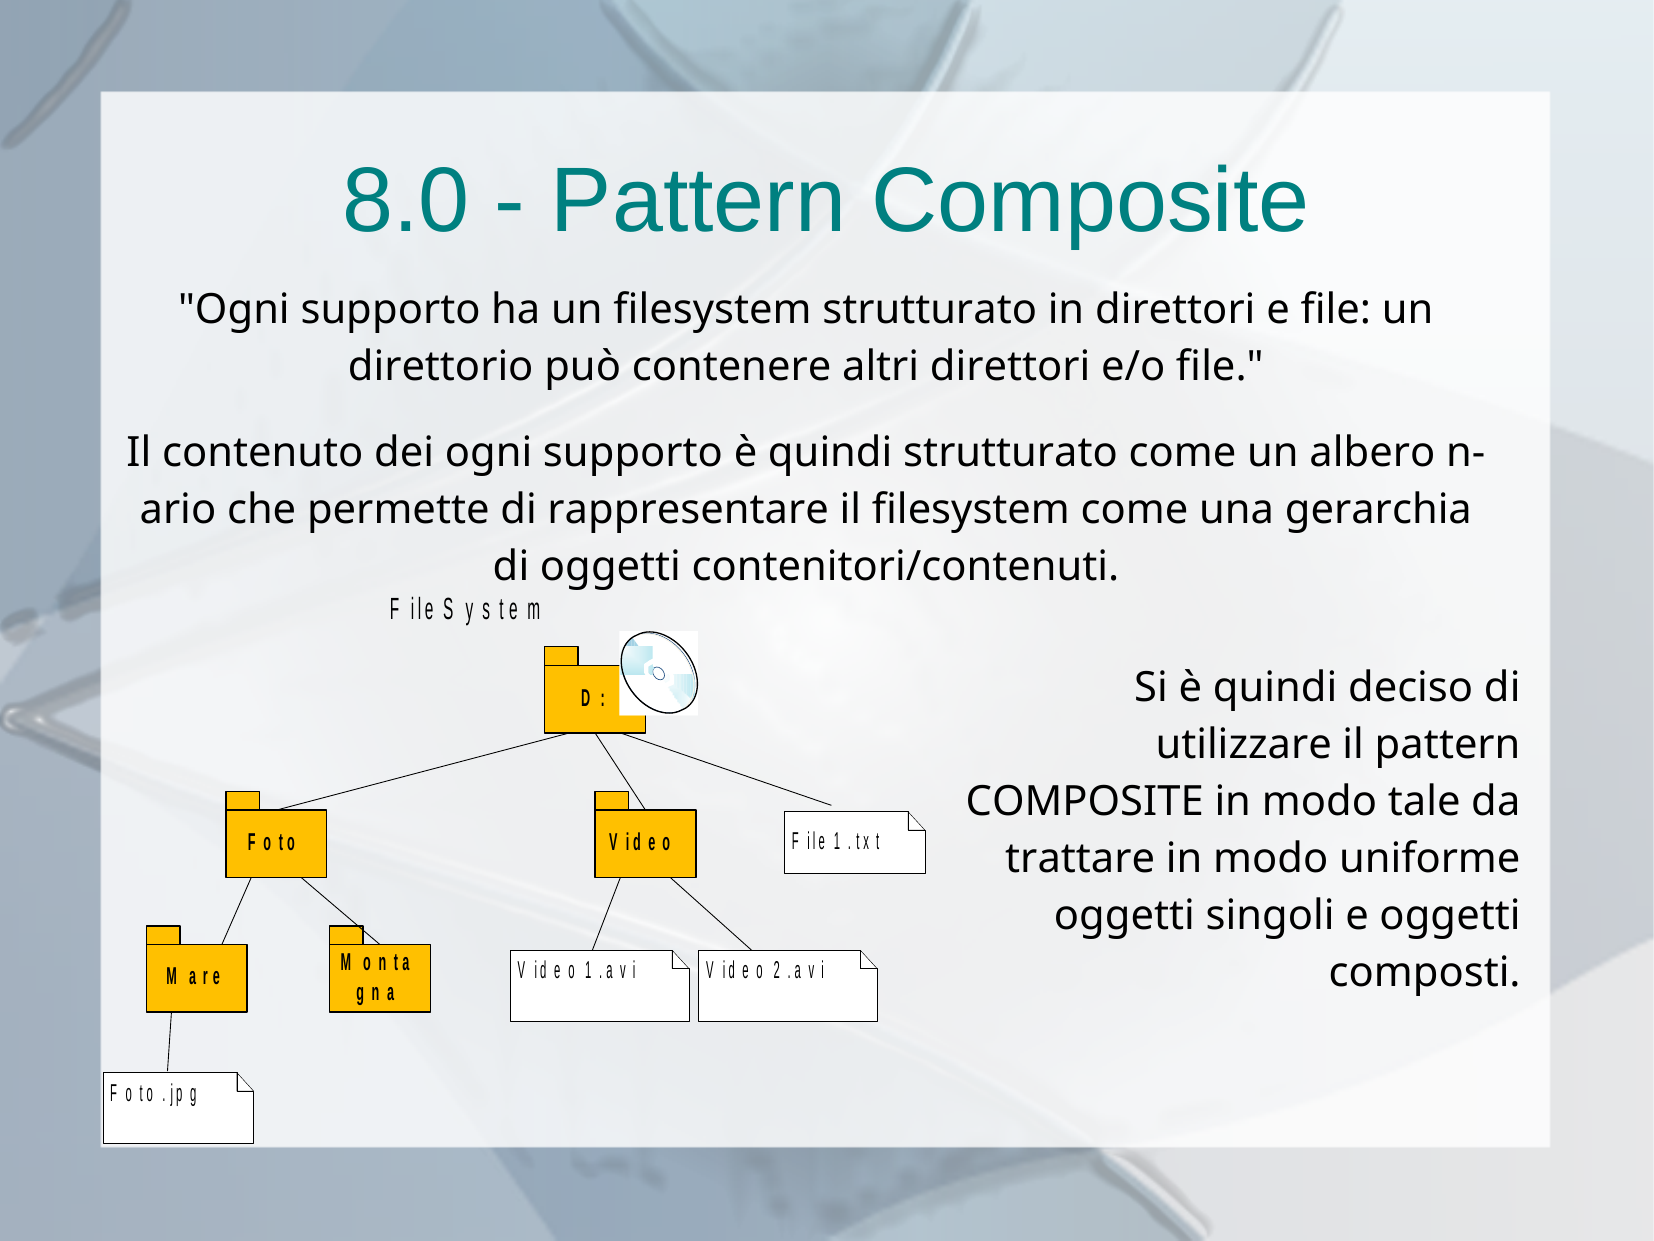

# 8.0 - Pattern Composite
"Ogni supporto ha un filesystem strutturato in direttori e file: un direttorio può contenere altri direttori e/o file."
Il contenuto dei ogni supporto è quindi strutturato come un albero n-ario che permette di rappresentare il filesystem come una gerarchia di oggetti contenitori/contenuti.
Si è quindi deciso di utilizzare il pattern COMPOSITE in modo tale da trattare in modo uniforme oggetti singoli e oggetti composti.